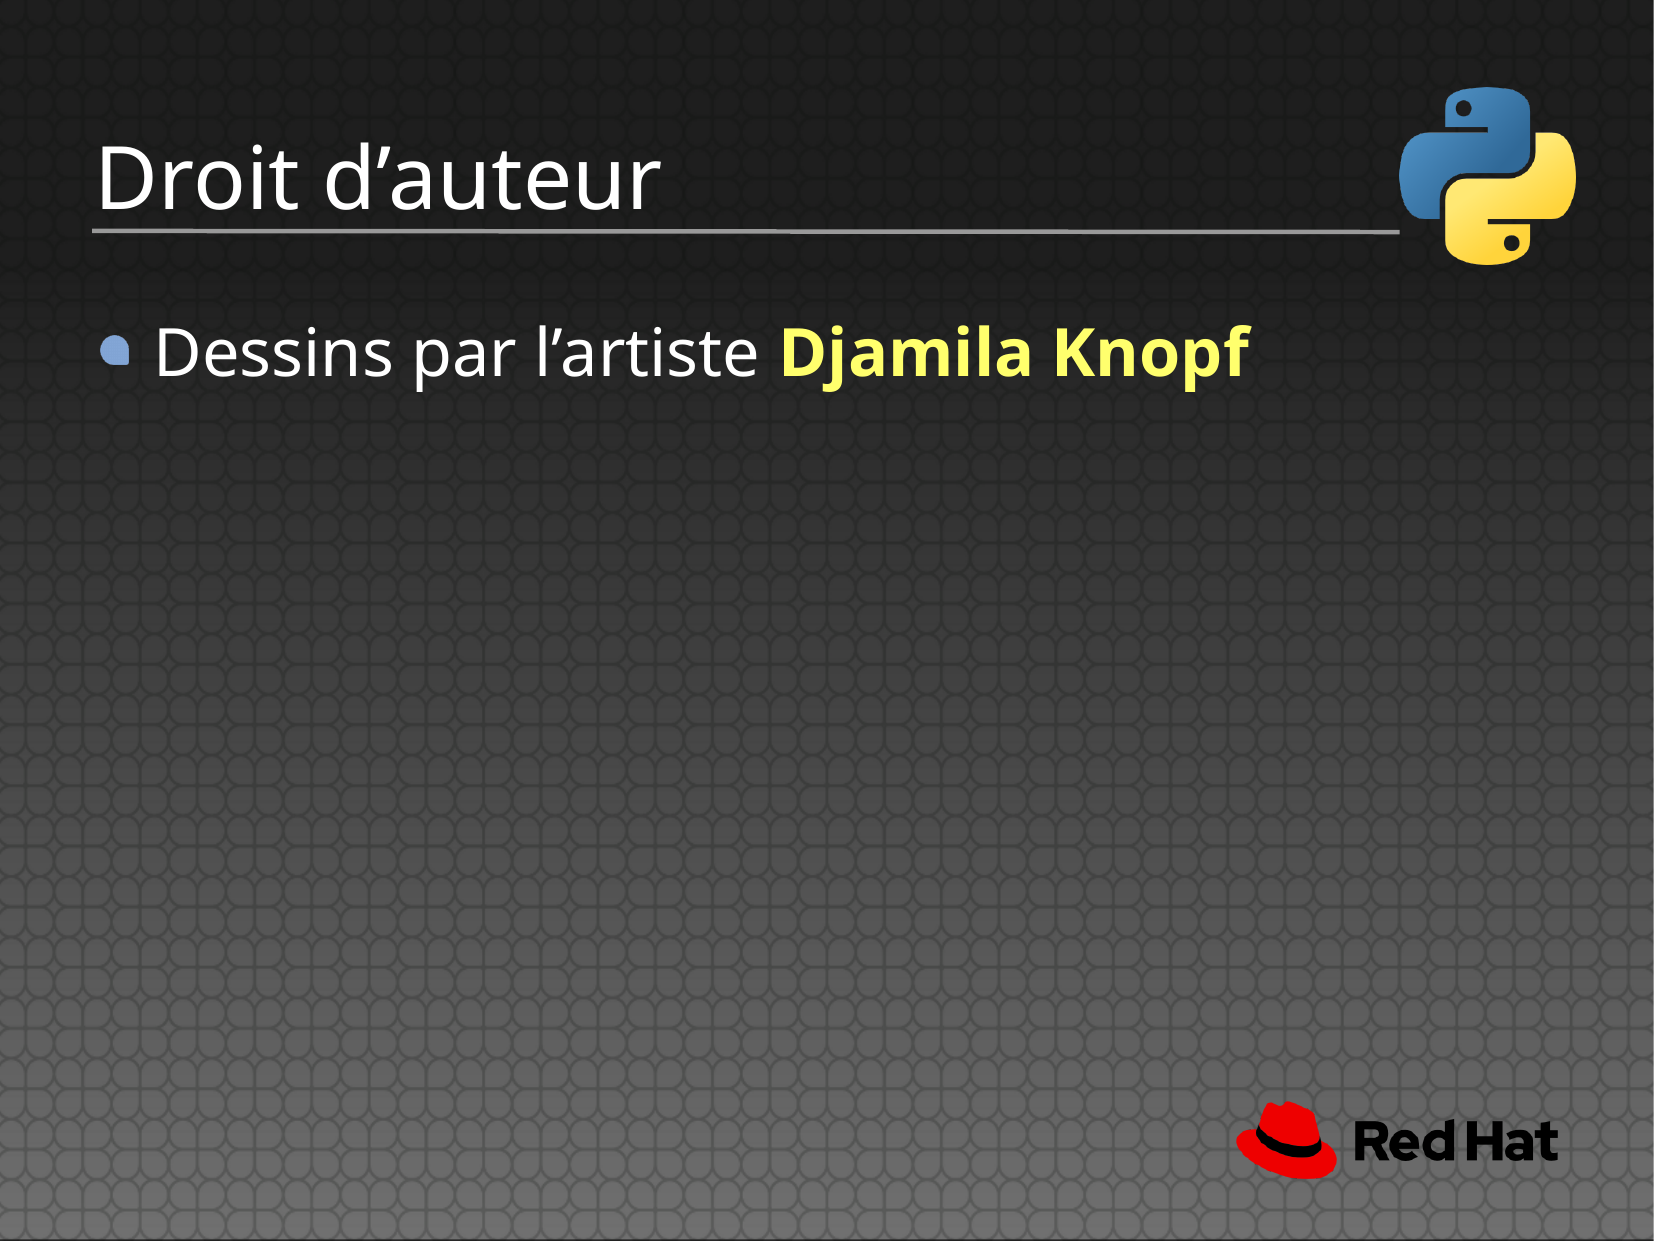

Droit d’auteur
# Dessins par l’artiste Djamila Knopf